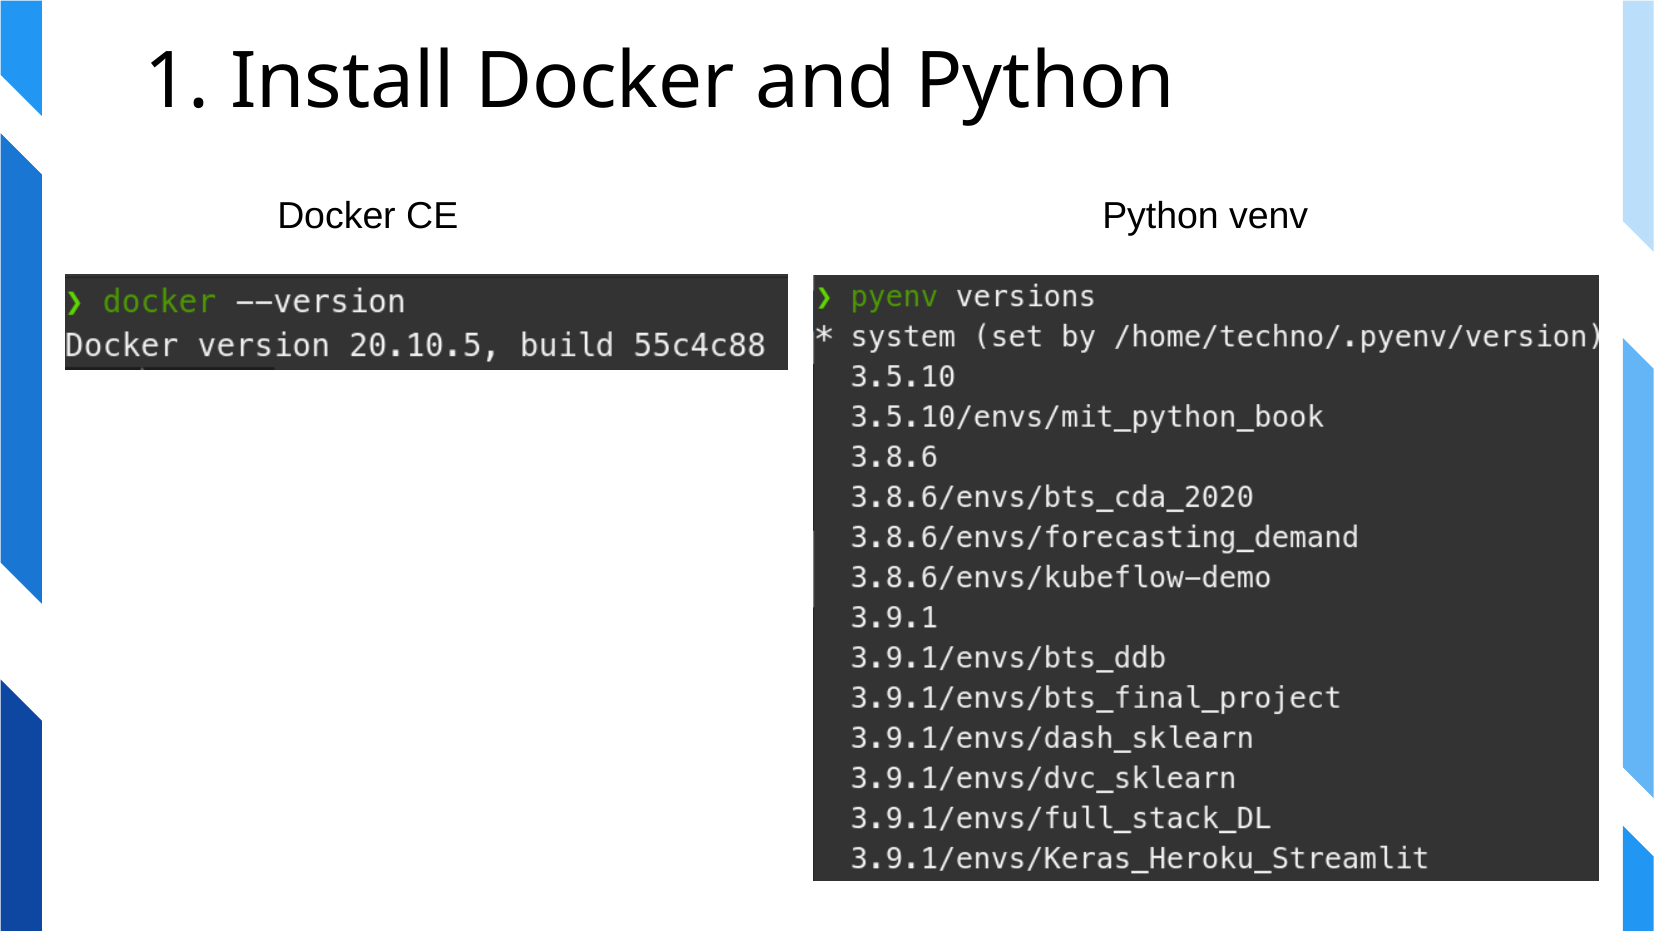

# 1. Install Docker and Python
Docker CE
Python venv